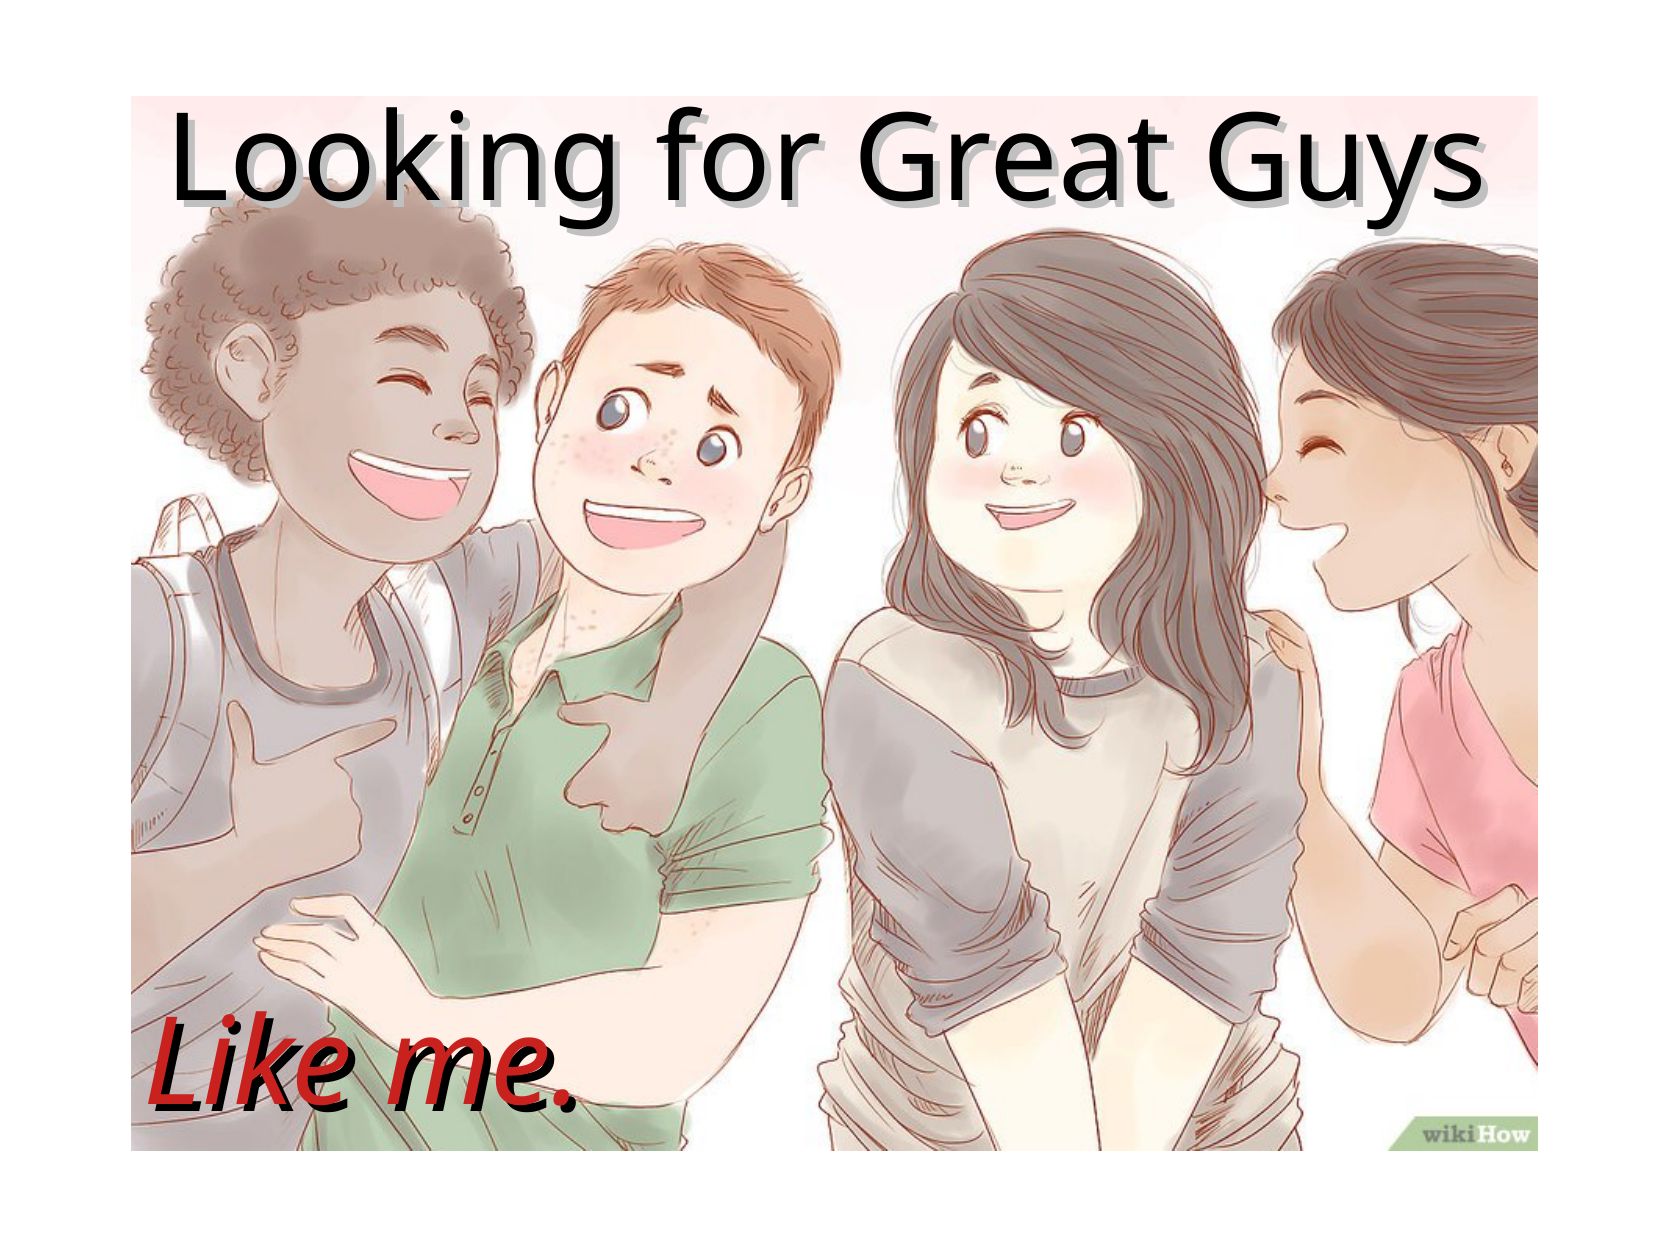

# Looking for Great Guys
Like me.